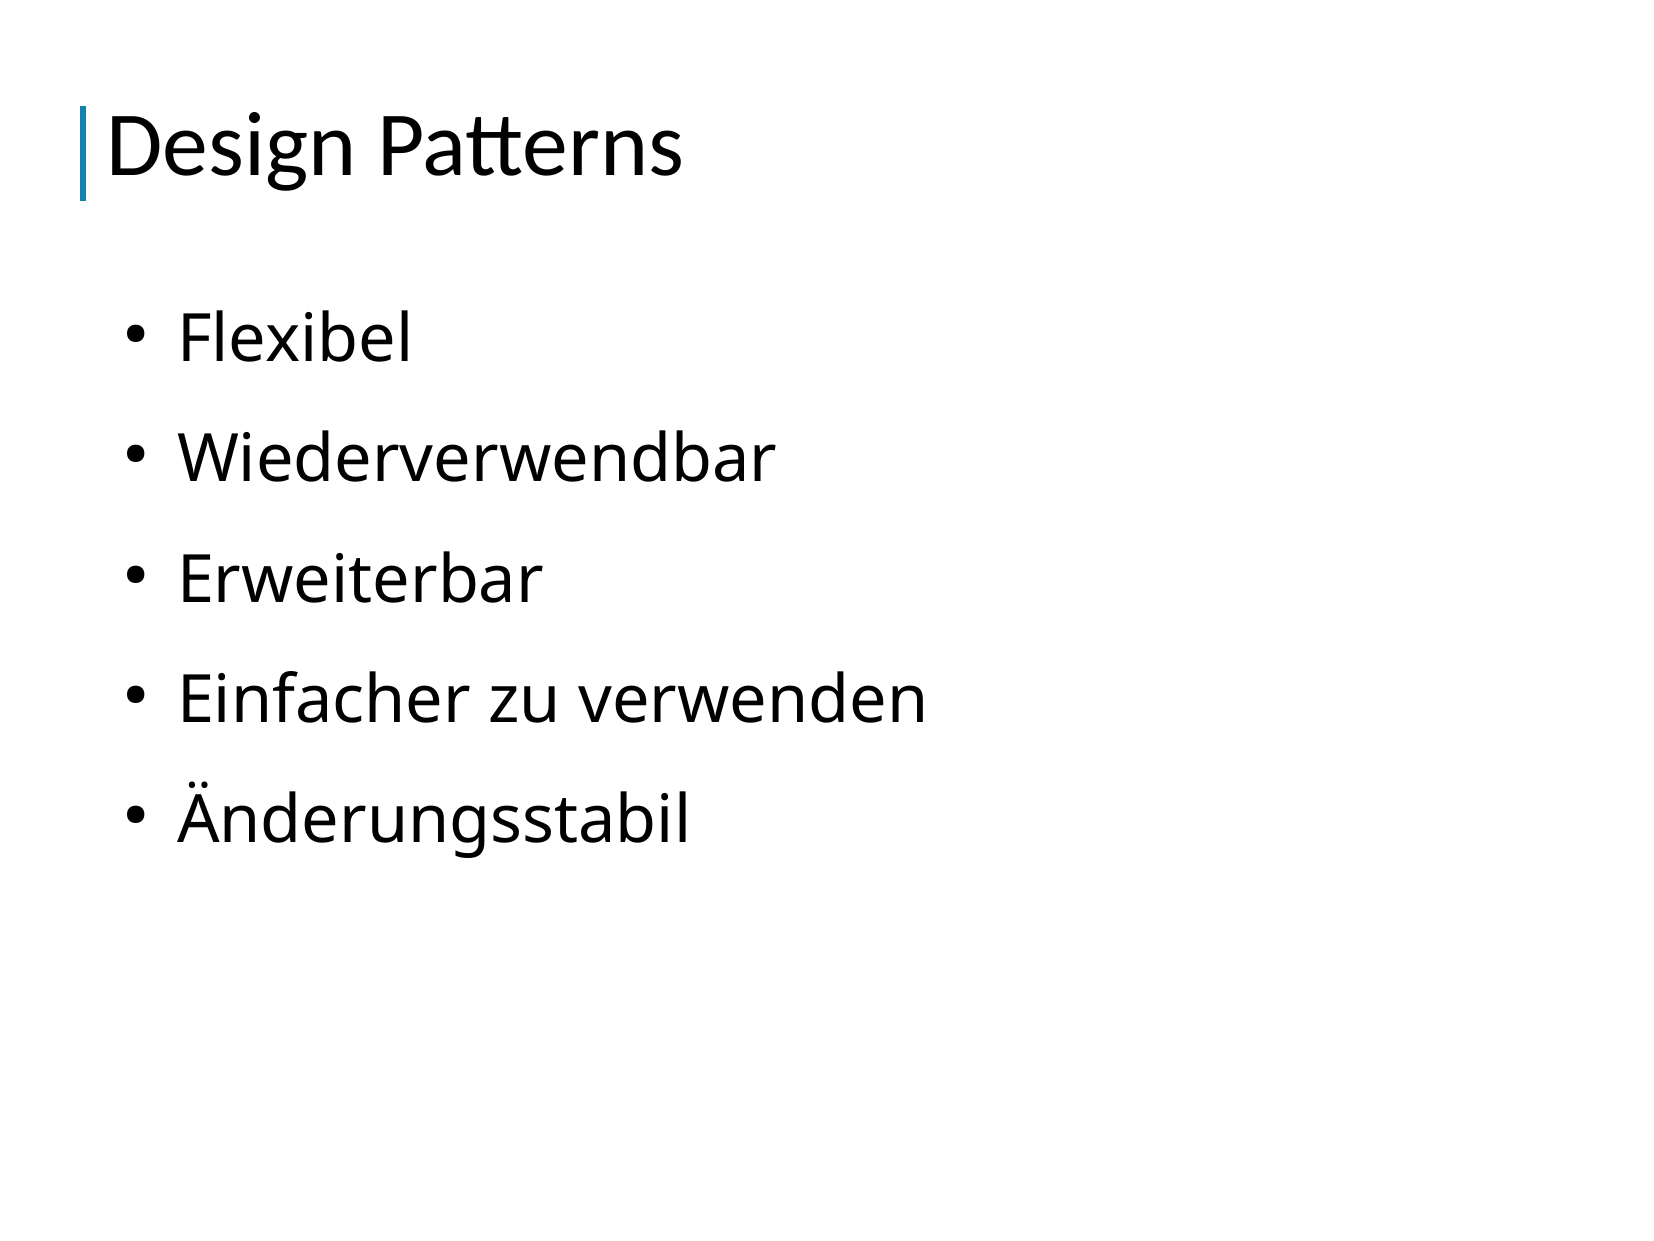

Design Patterns
# Flexibel
Wiederverwendbar
Erweiterbar
Einfacher zu verwenden
Änderungsstabil